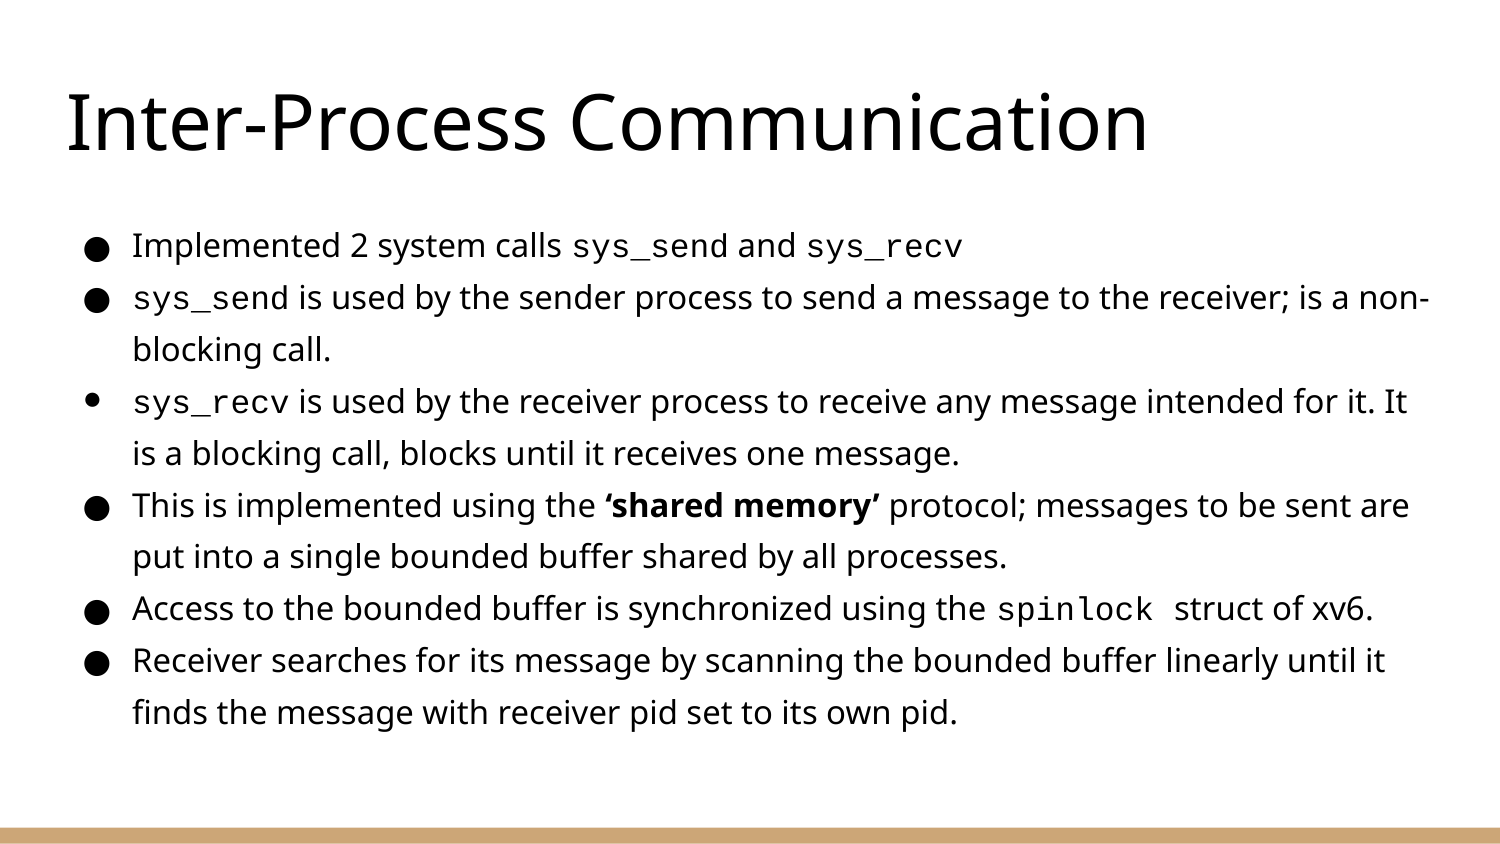

# Inter-Process Communication
Implemented 2 system calls sys_send and sys_recv
sys_send is used by the sender process to send a message to the receiver; is a non-blocking call.
sys_recv is used by the receiver process to receive any message intended for it. It is a blocking call, blocks until it receives one message.
This is implemented using the ‘shared memory’ protocol; messages to be sent are put into a single bounded buffer shared by all processes.
Access to the bounded buffer is synchronized using the spinlock struct of xv6.
Receiver searches for its message by scanning the bounded buffer linearly until it finds the message with receiver pid set to its own pid.